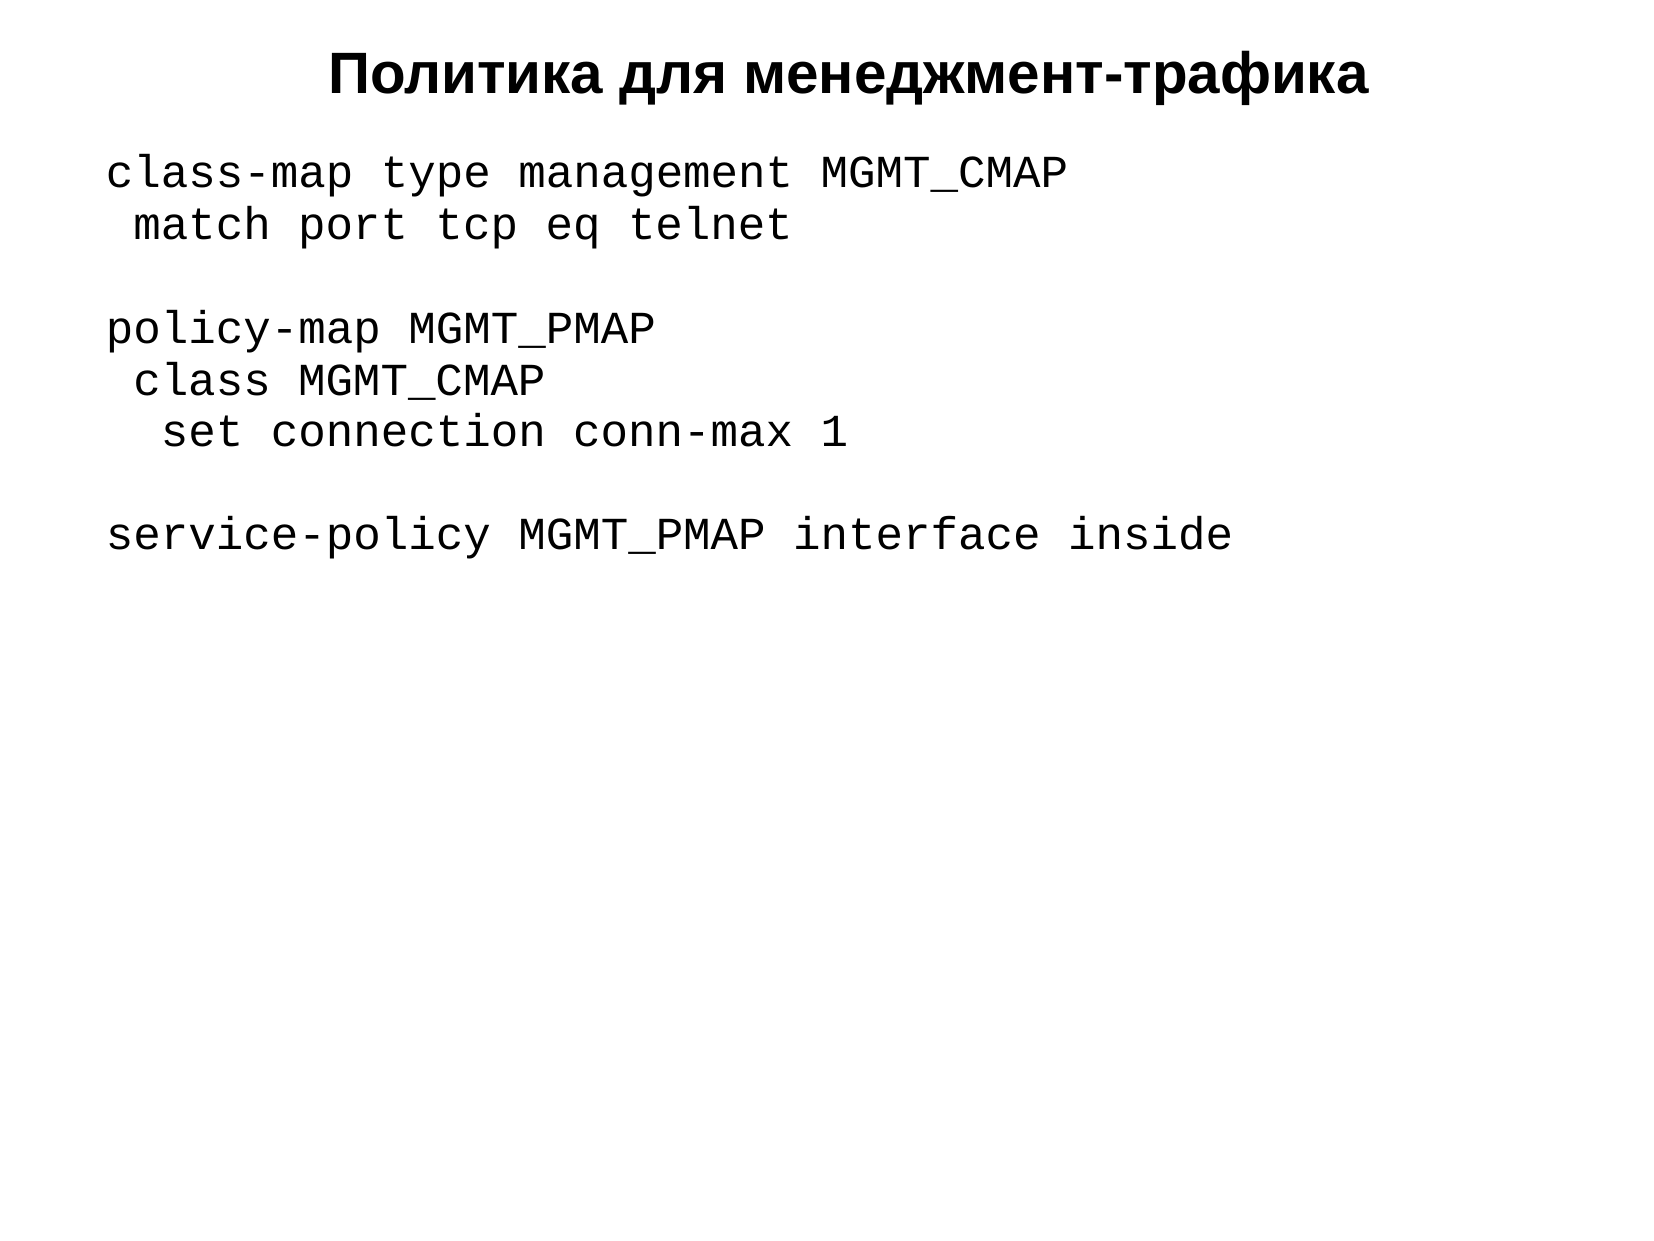

Политика для менеджмент-трафика
# class-map type management MGMT_CMAP
 match port tcp eq telnet
policy-map MGMT_PMAP
 class MGMT_CMAP
 set connection conn-max 1
service-policy MGMT_PMAP interface inside